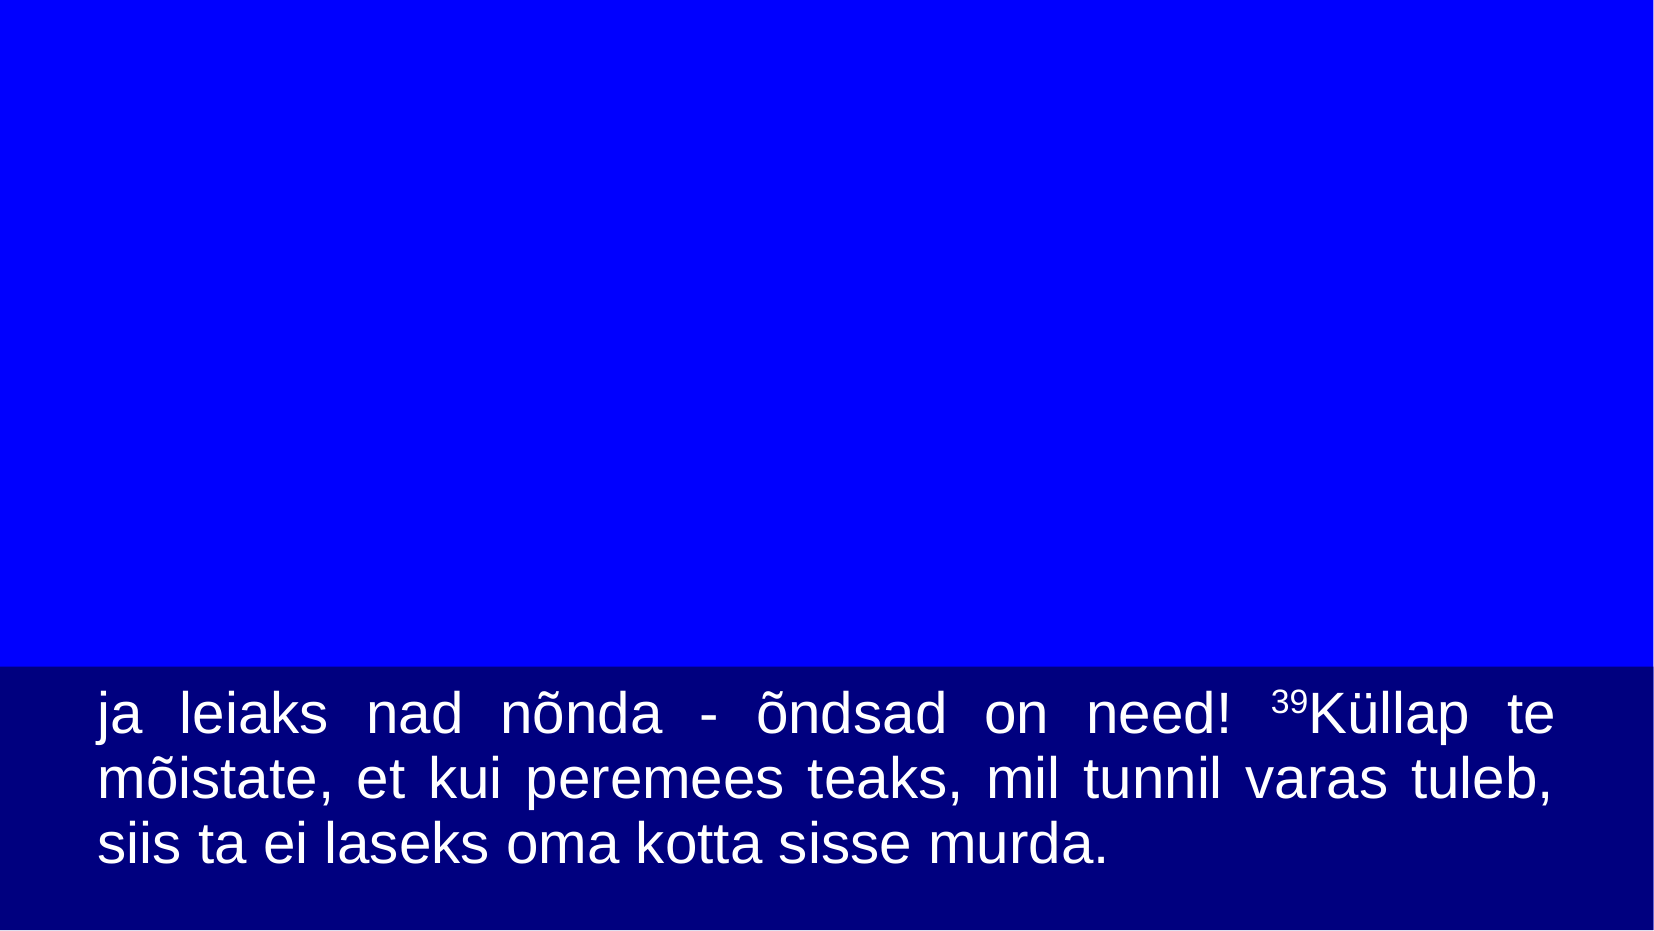

ja leiaks nad nõnda - õndsad on need! 39Küllap te mõistate, et kui peremees teaks, mil tunnil varas tuleb, siis ta ei laseks oma kotta sisse murda.